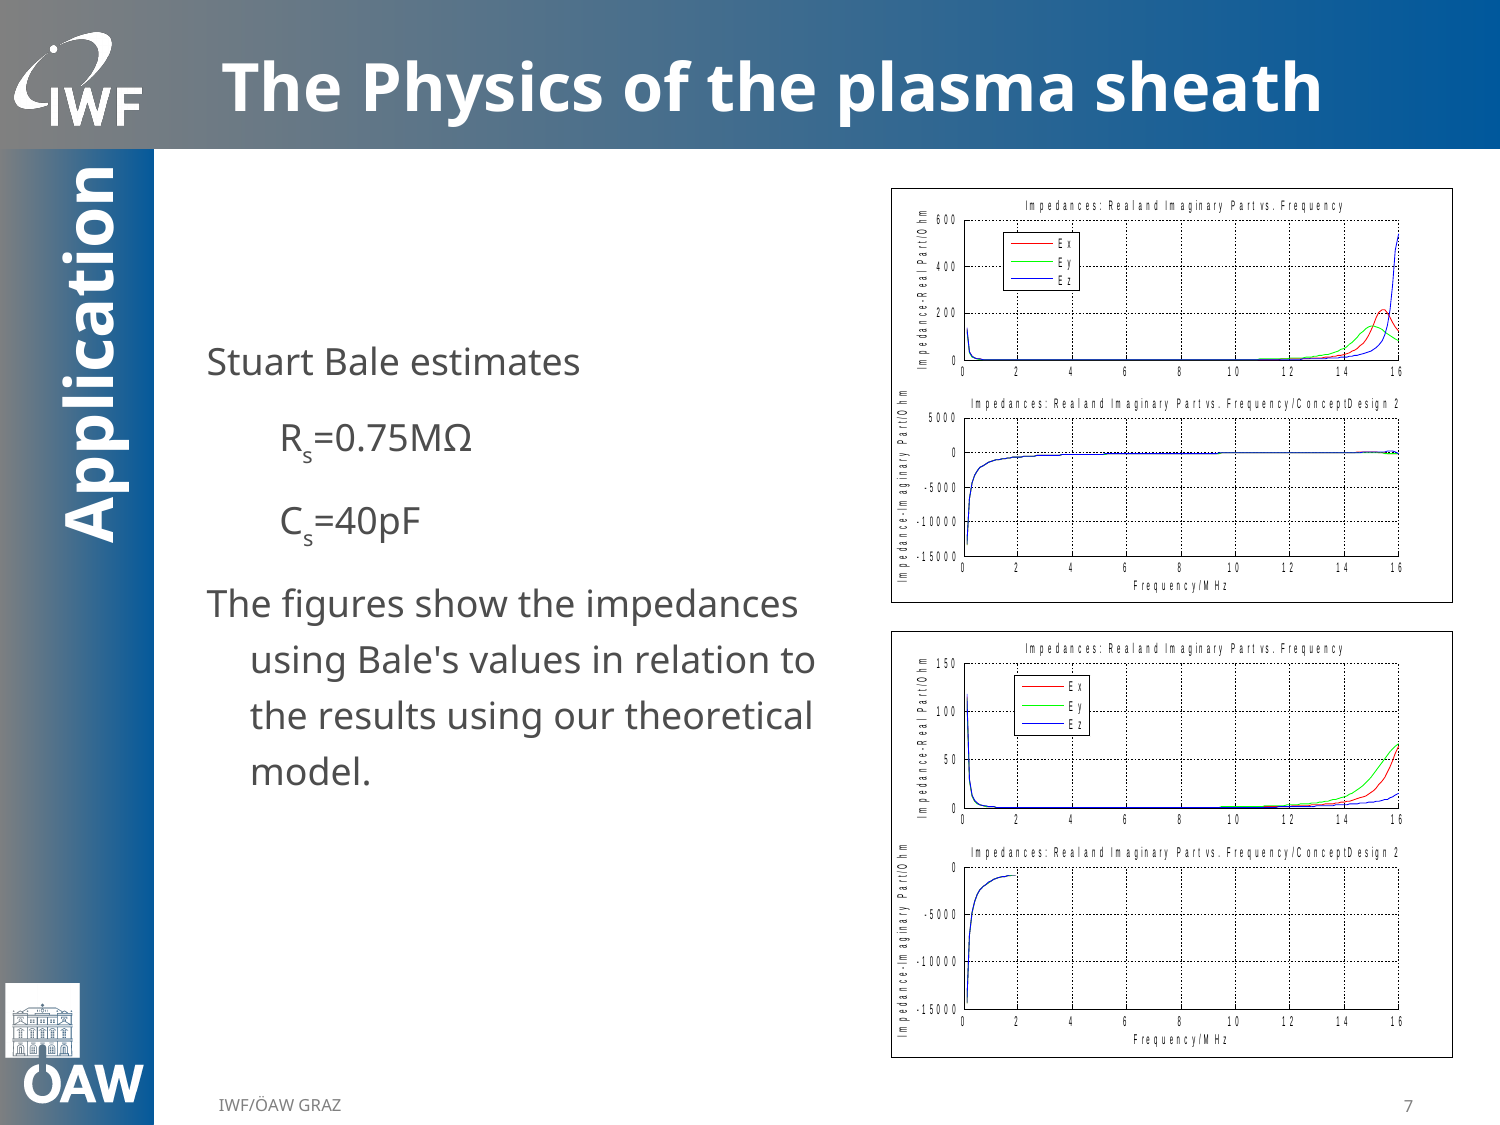

The Physics of the plasma sheath
# Stuart Bale estimates
Rs=0.75MΩ
Cs=40pF
The figures show the impedances using Bale's values in relation to the results using our theoretical model.
Application
IWF/ÖAW GRAZ
7